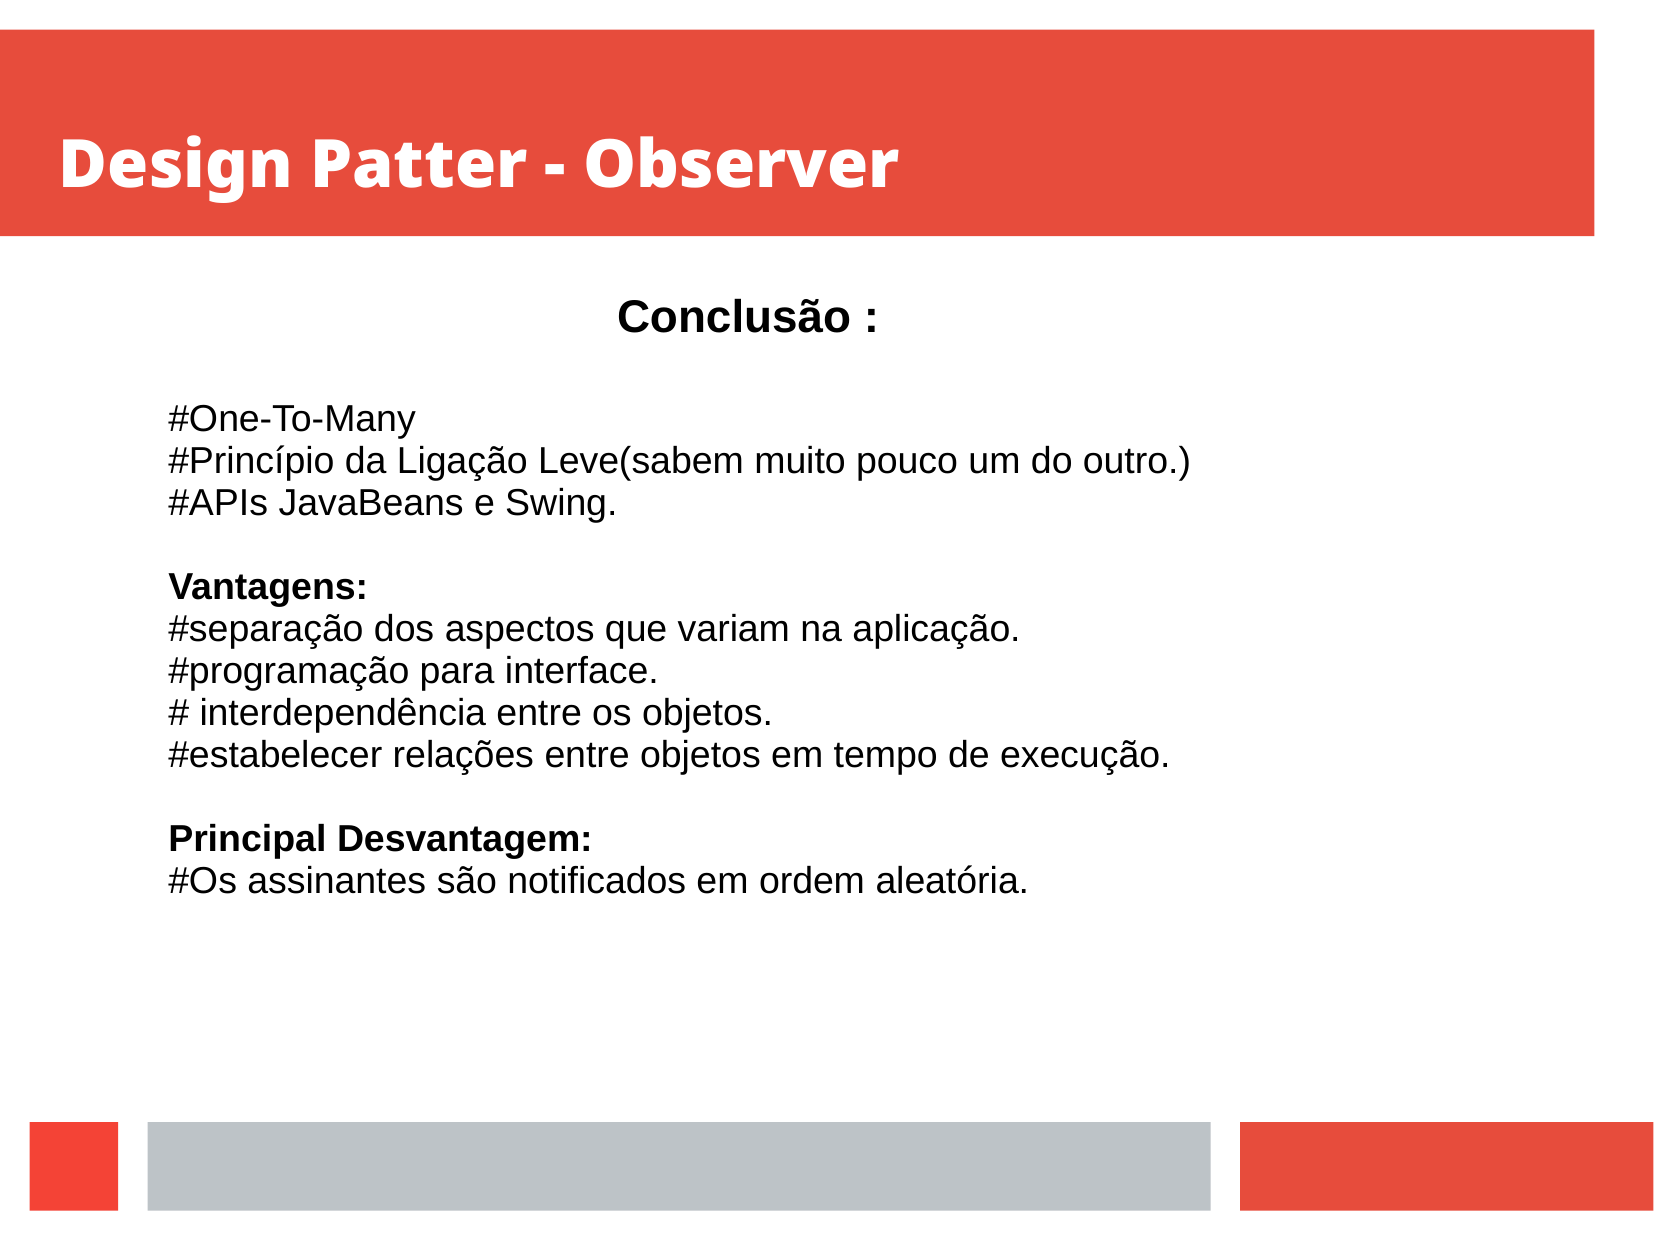

# Design Patter - Observer
Conclusão :
#One-To-Many
#Princípio da Ligação Leve(sabem muito pouco um do outro.)
#APIs JavaBeans e Swing.
Vantagens:
#separação dos aspectos que variam na aplicação.
#programação para interface.
# interdependência entre os objetos.
#estabelecer relações entre objetos em tempo de execução.
Principal Desvantagem:
#Os assinantes são notificados em ordem aleatória.